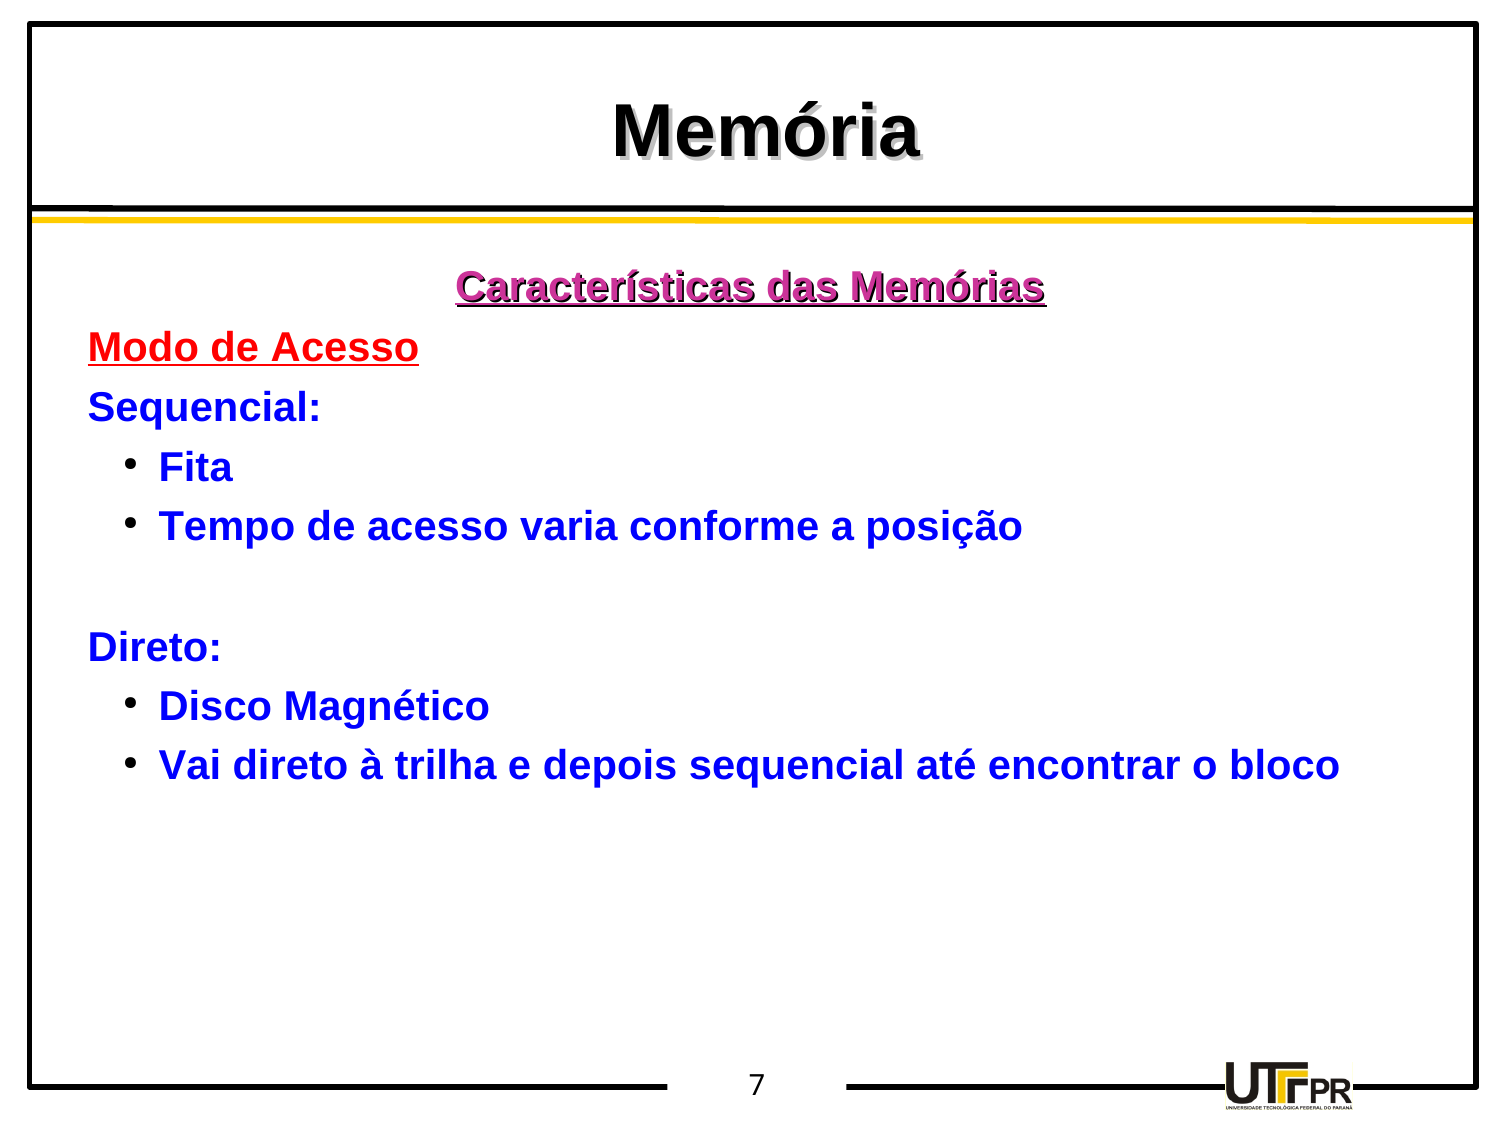

Memória
# Características das Memórias
Modo de Acesso
Sequencial:
Fita
Tempo de acesso varia conforme a posição
Direto:
Disco Magnético
Vai direto à trilha e depois sequencial até encontrar o bloco